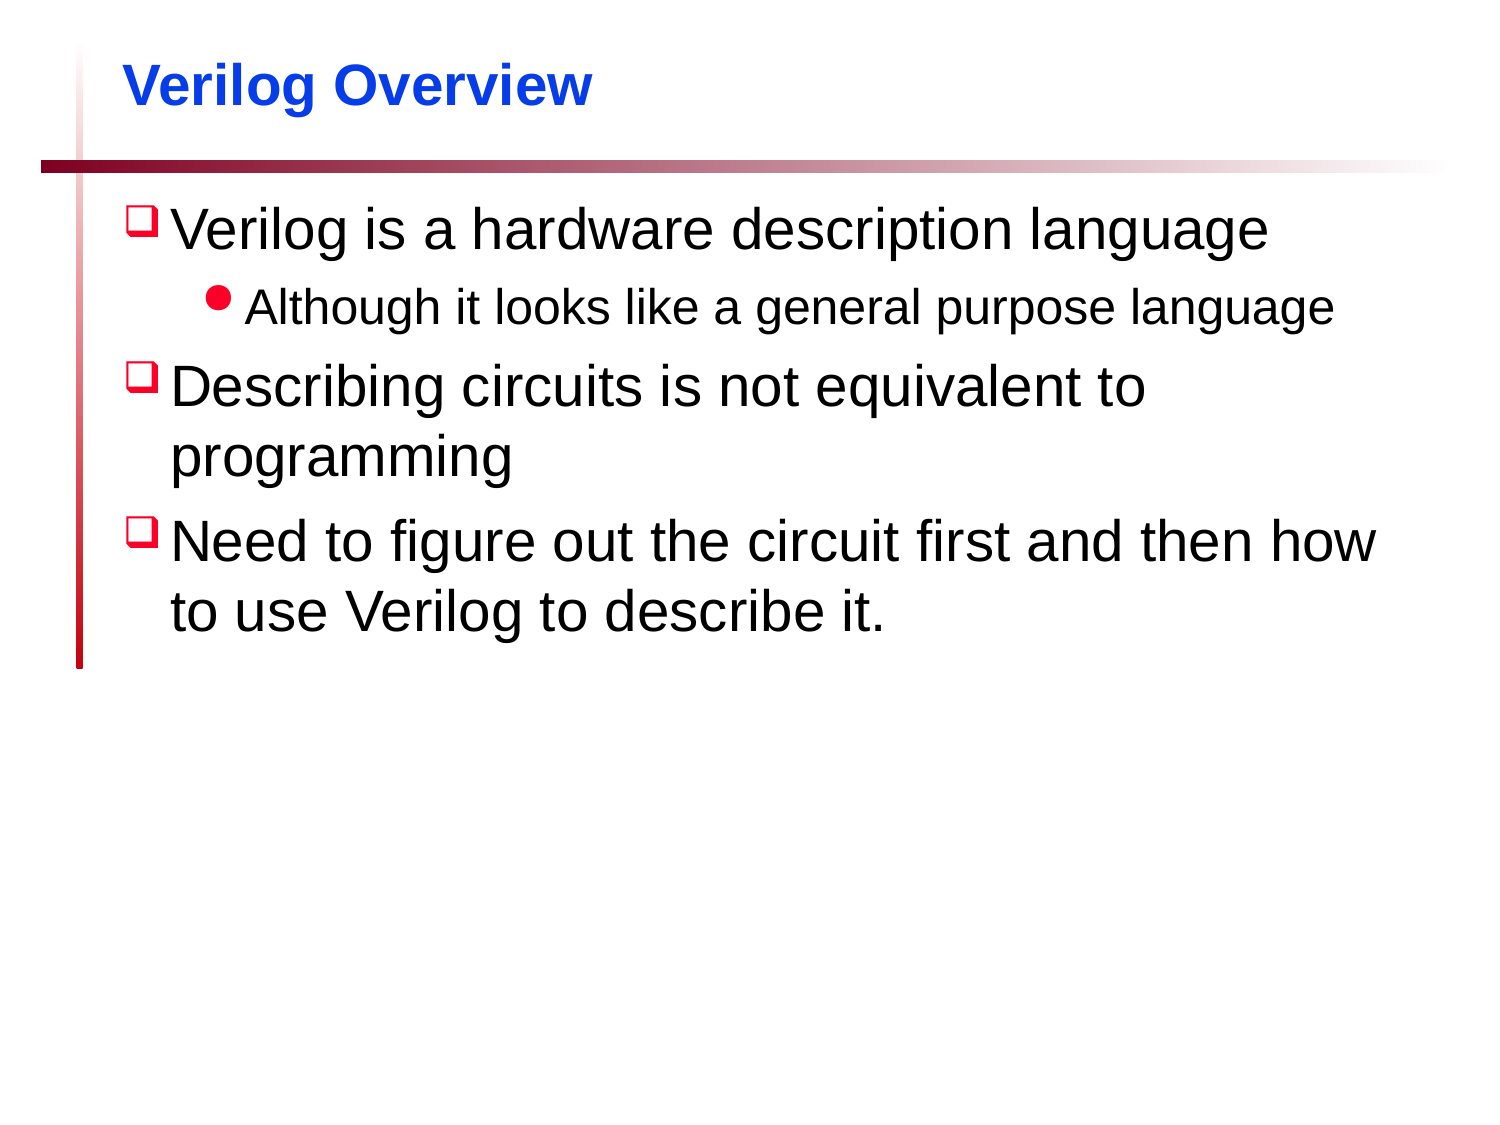

# Verilog Overview
Verilog is a hardware description language
Although it looks like a general purpose language
Describing circuits is not equivalent to programming
Need to figure out the circuit first and then how to use Verilog to describe it.